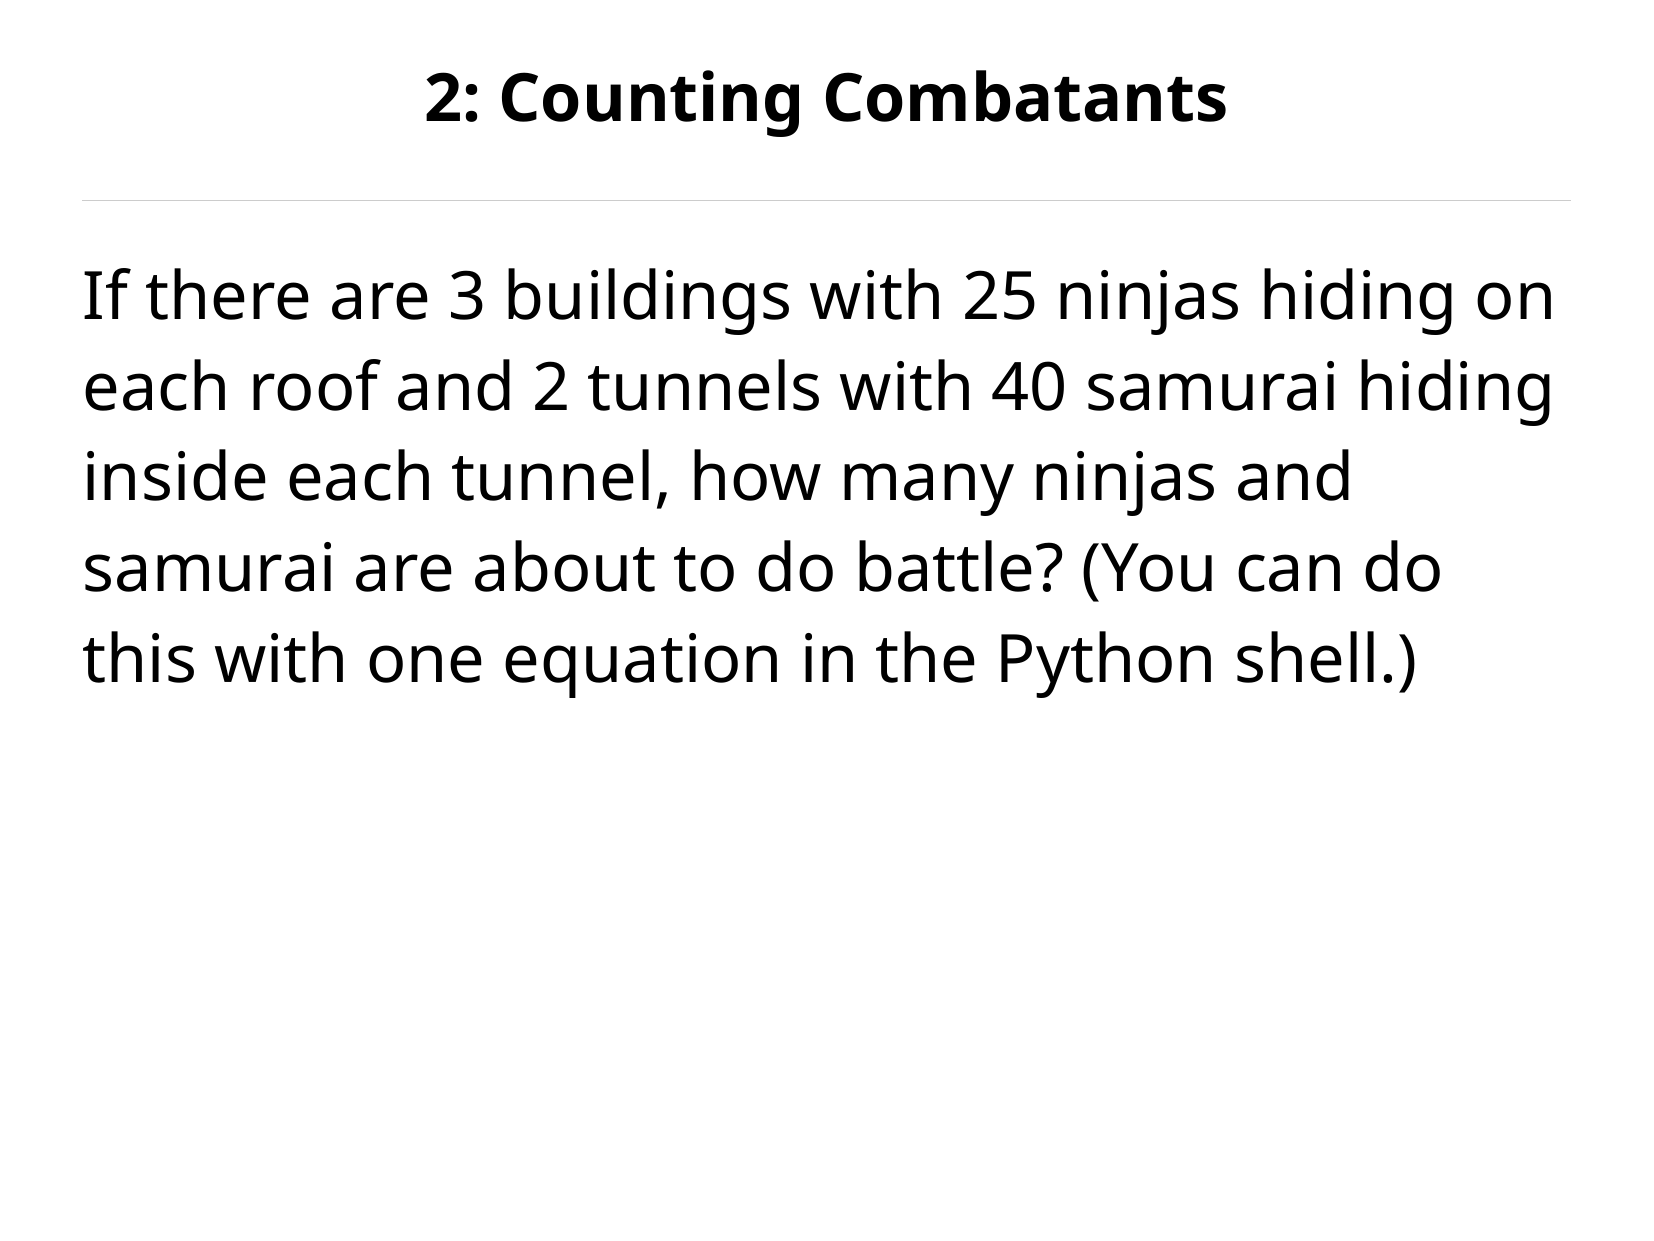

# 2: Counting Combatants
If there are 3 buildings with 25 ninjas hiding on each roof and 2 tunnels with 40 samurai hiding inside each tunnel, how many ninjas and samurai are about to do battle? (You can do this with one equation in the Python shell.)